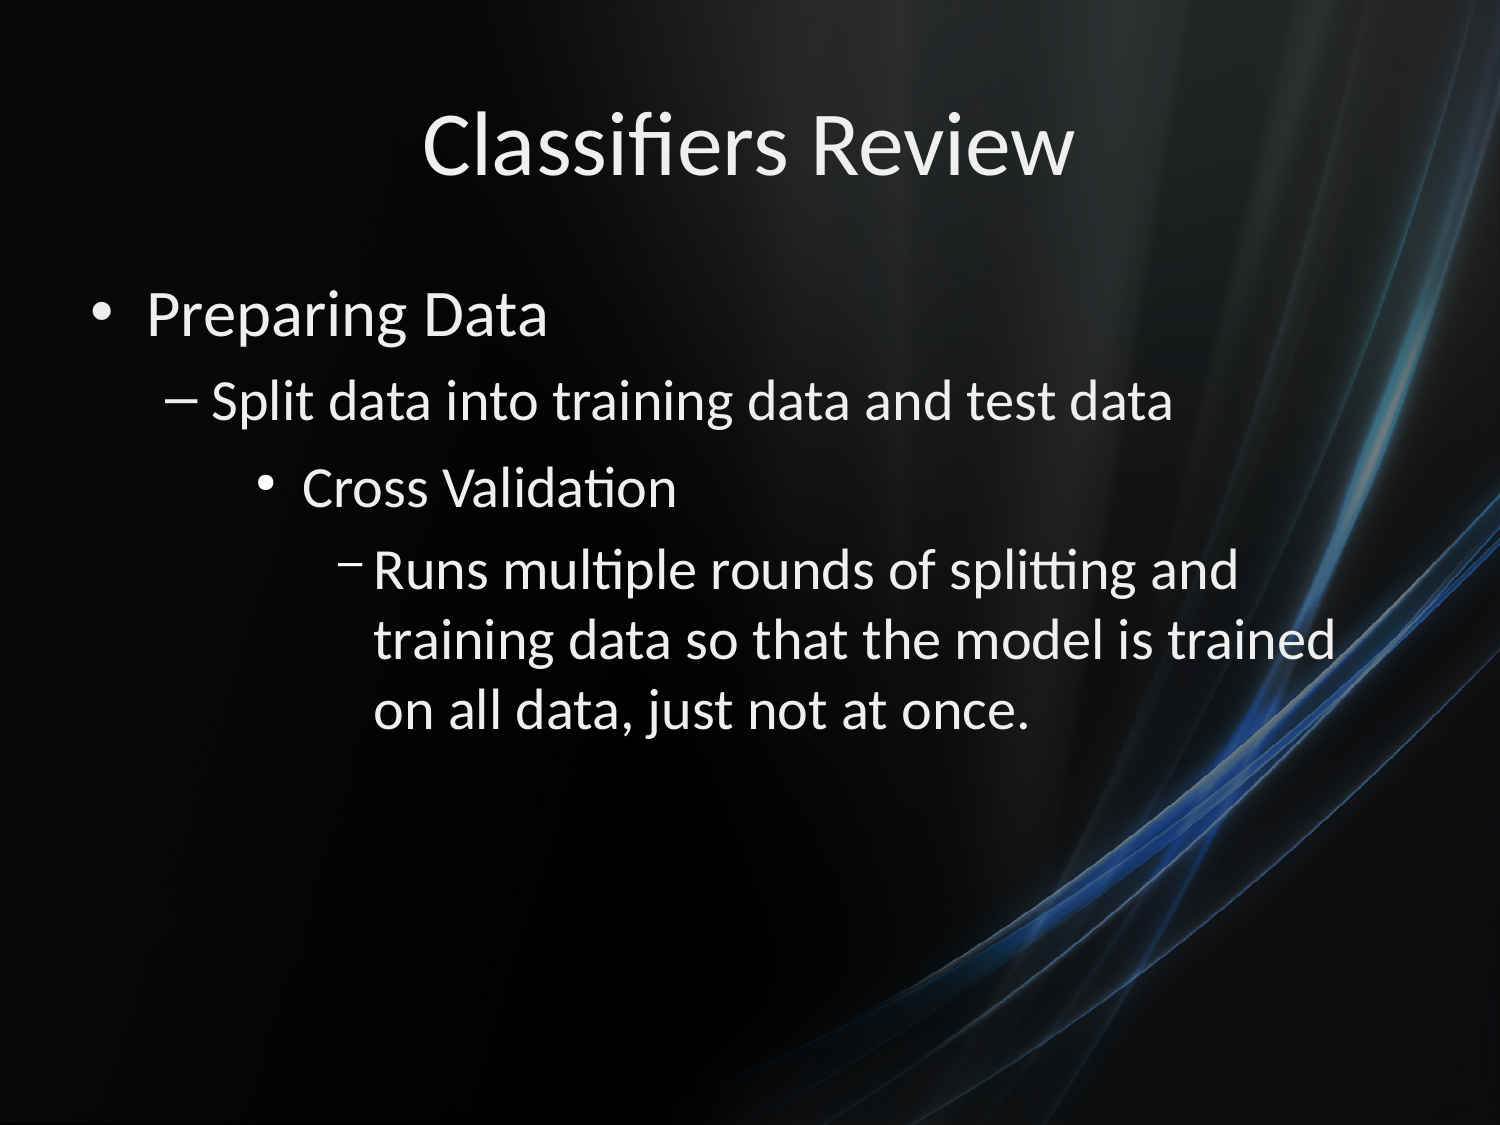

# Classifiers Review
Preparing Data
Split data into training data and test data
Cross Validation
Runs multiple rounds of splitting and training data so that the model is trained on all data, just not at once.